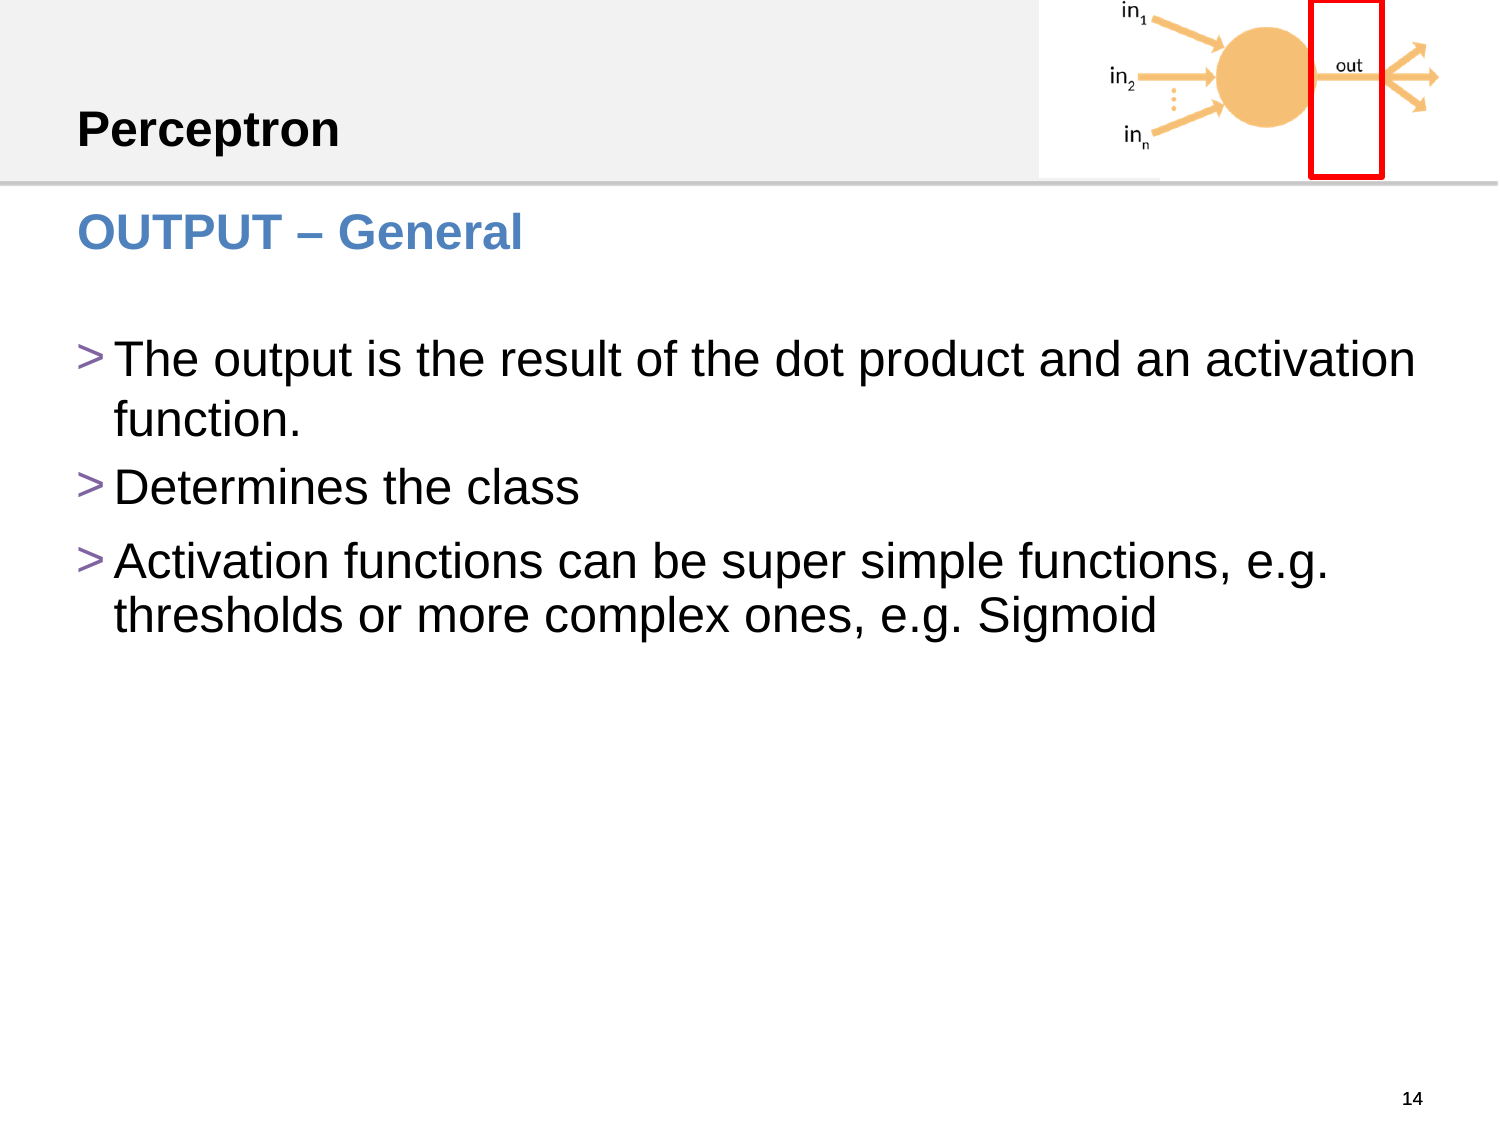

Perceptron
OUTPUT – General
# The output is the result of the dot product and an activation function.
Determines the class
Activation functions can be super simple functions, e.g. thresholds or more complex ones, e.g. Sigmoid